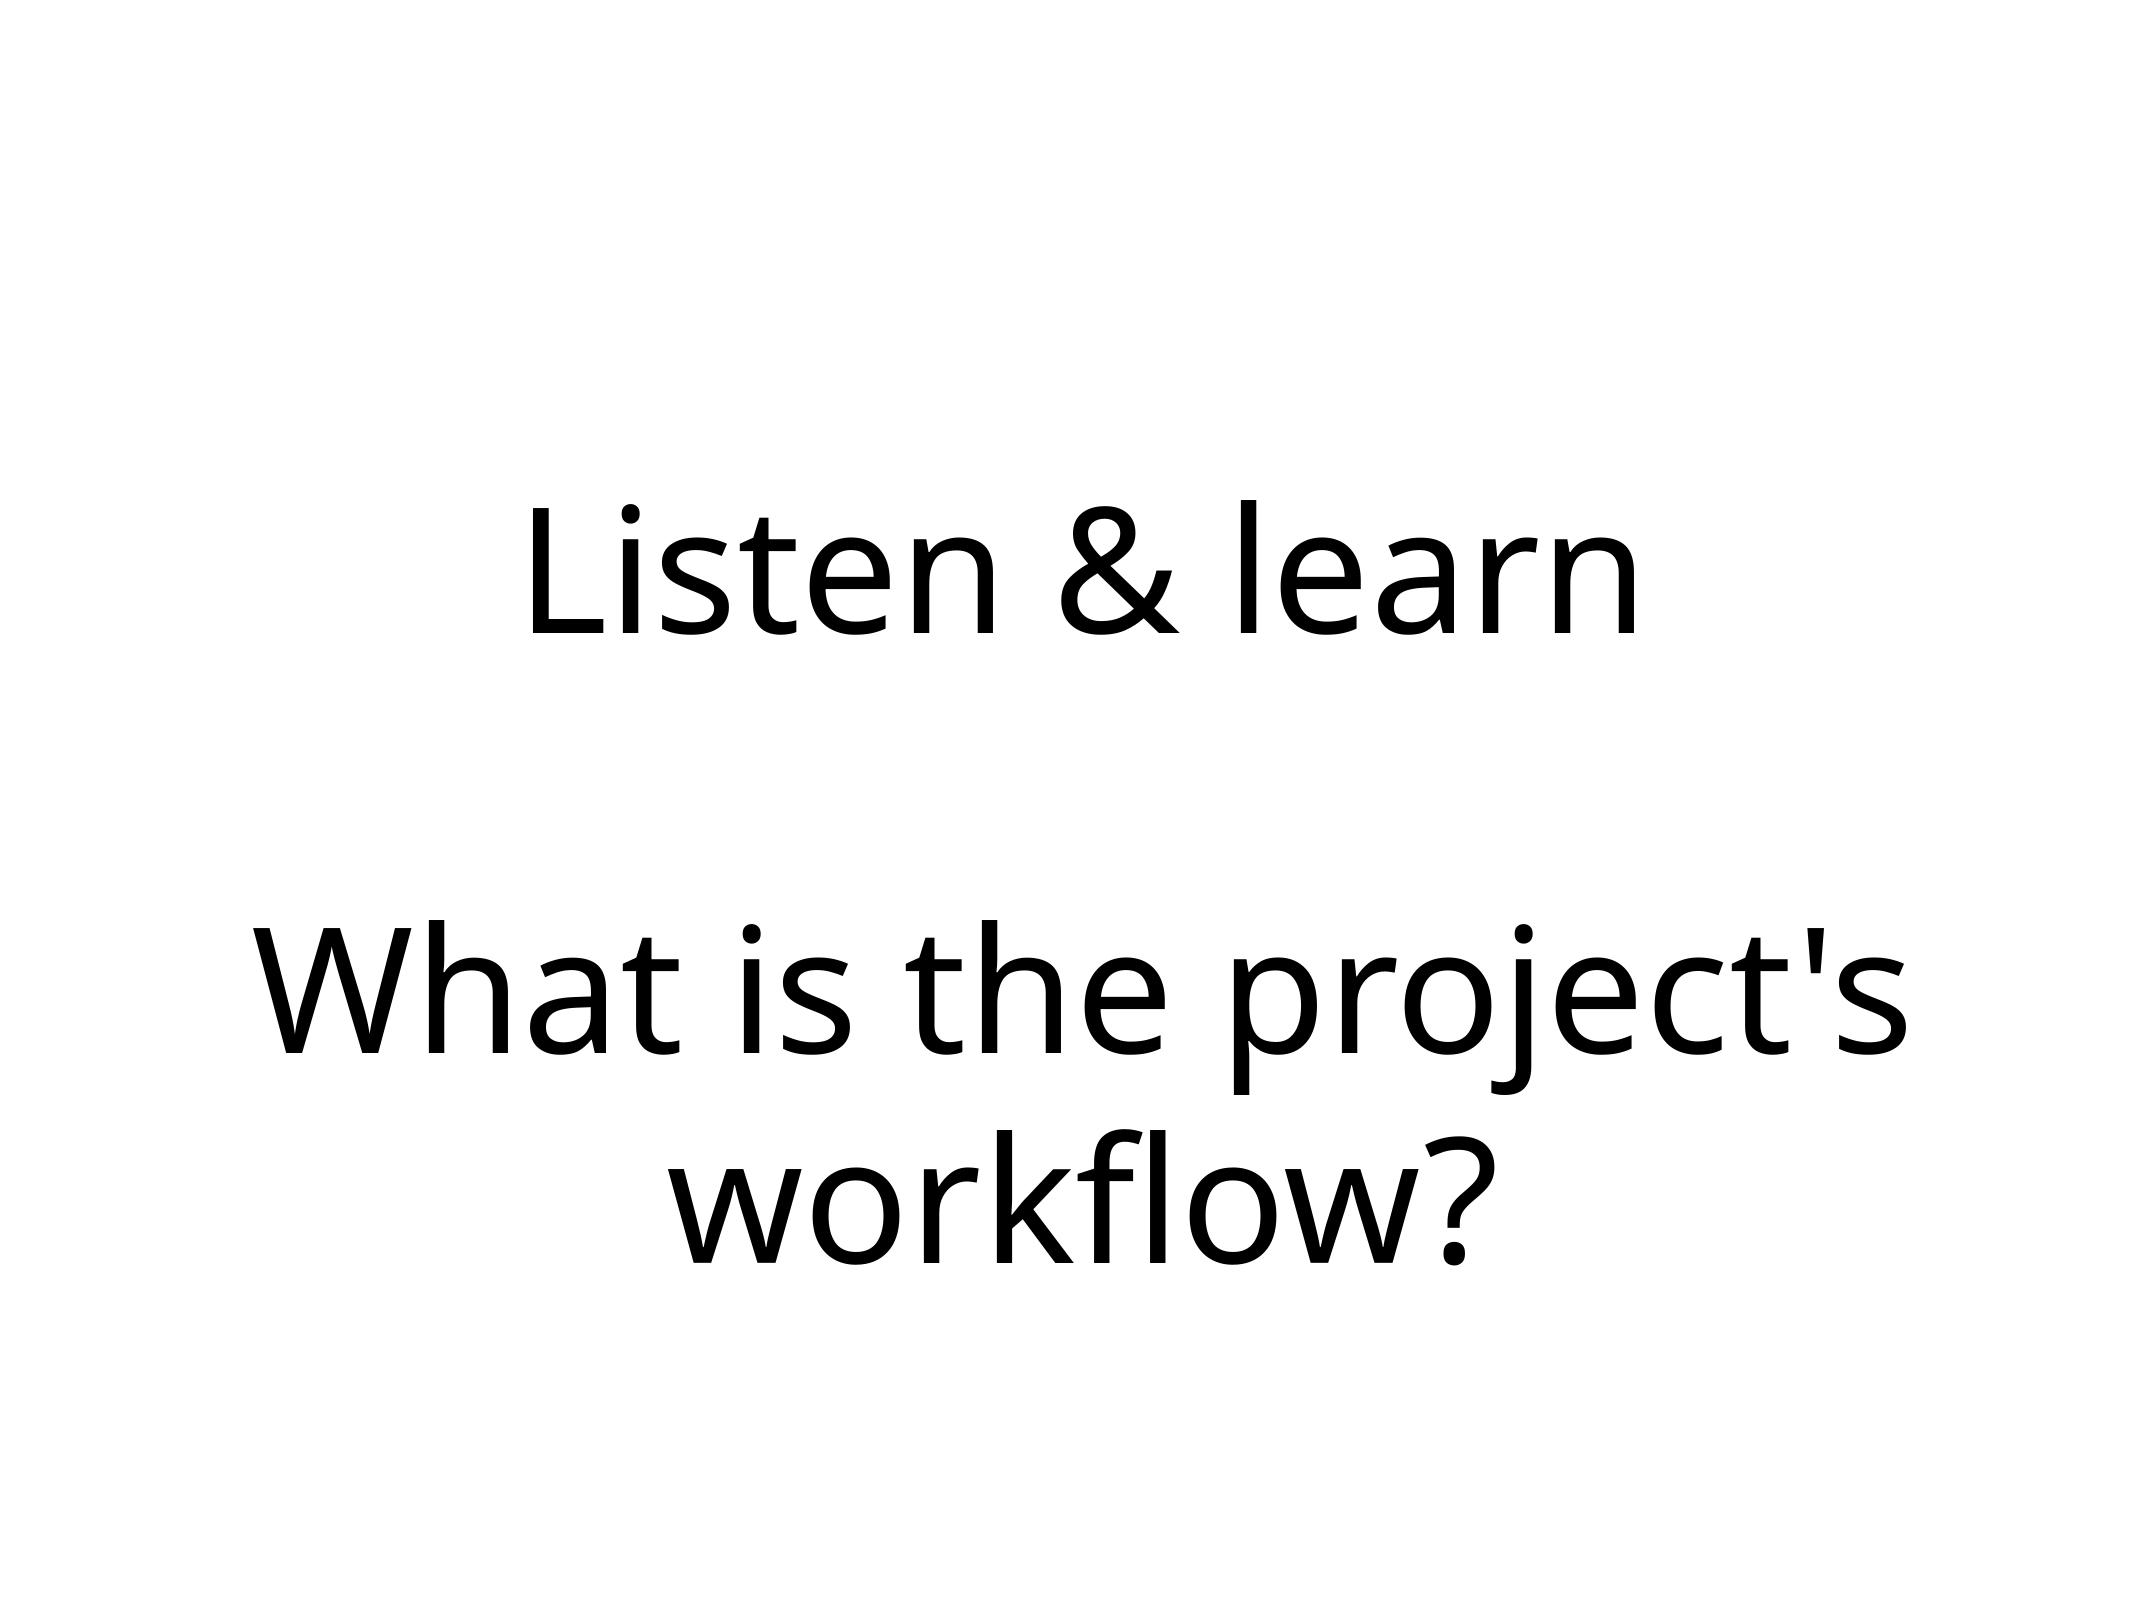

# Listen & learn What is the project's workflow?